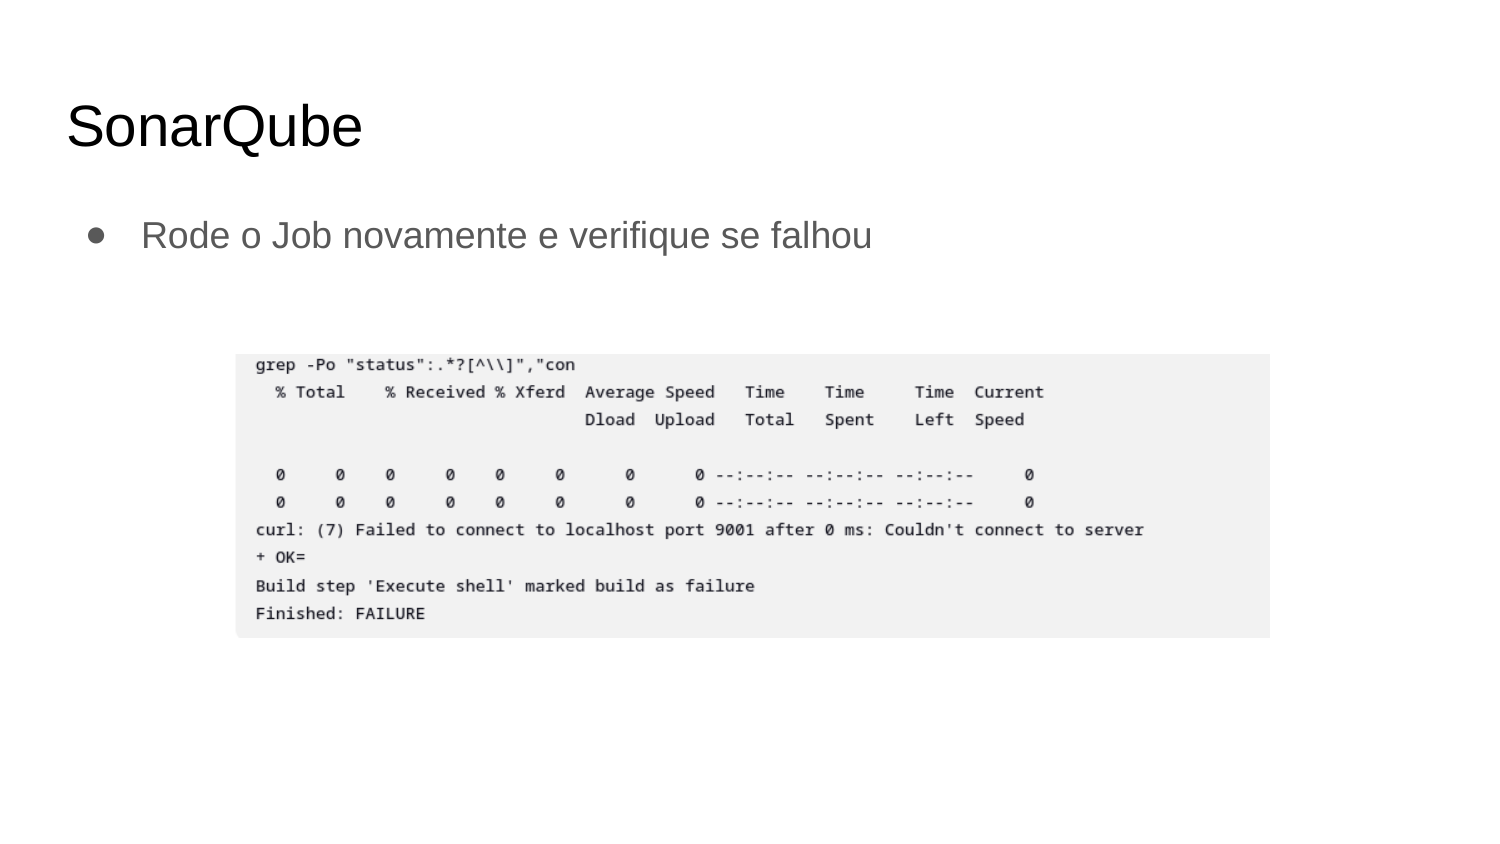

# SonarQube
Rode o Job novamente e verifique se falhou